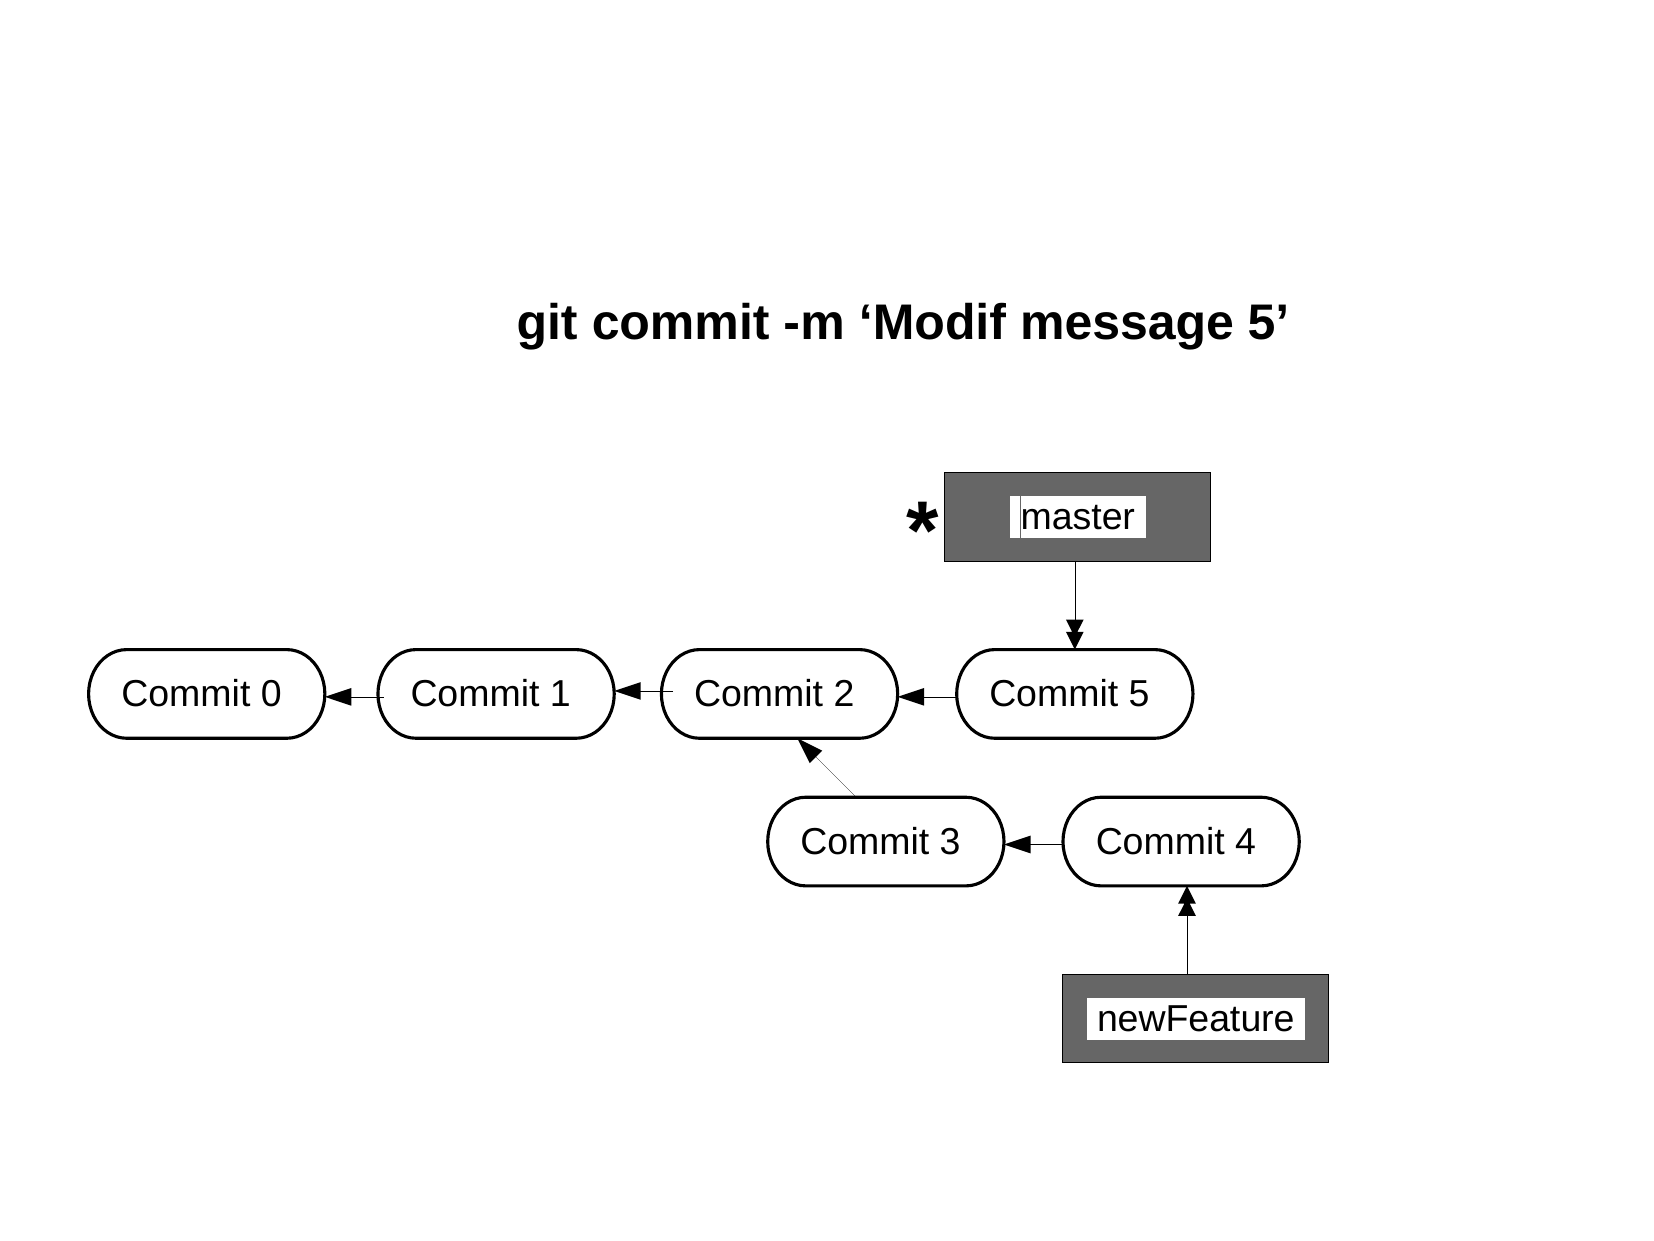

git commit -m ‘Modif message 5’
 master
*
Commit 0
Commit 1
Commit 2
Commit 5
Commit 3
Commit 4
 newFeature